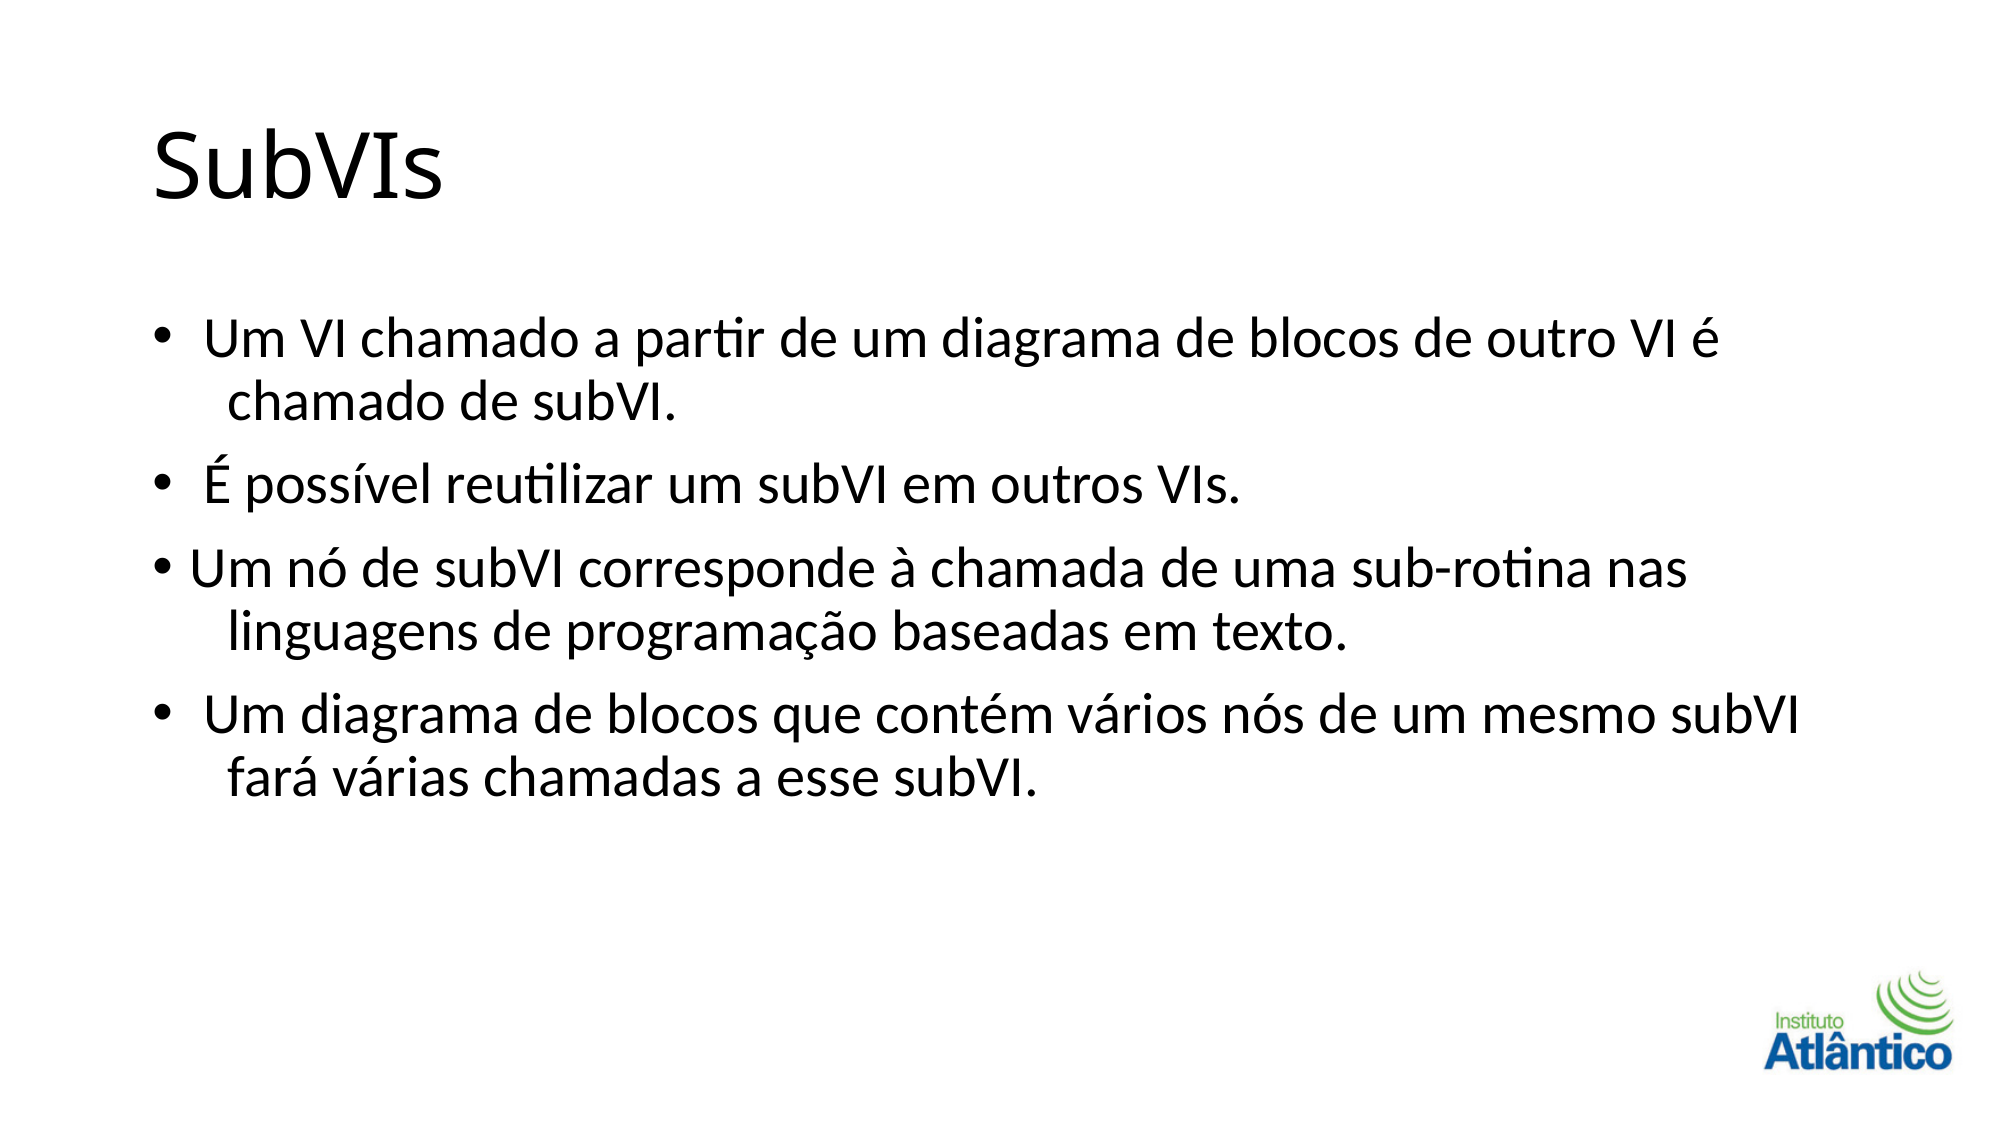

# SubVIs
 Um VI chamado a partir de um diagrama de blocos de outro VI é chamado de subVI.
 É possível reutilizar um subVI em outros VIs.
Um nó de subVI corresponde à chamada de uma sub-rotina nas linguagens de programação baseadas em texto.
 Um diagrama de blocos que contém vários nós de um mesmo subVI fará várias chamadas a esse subVI.